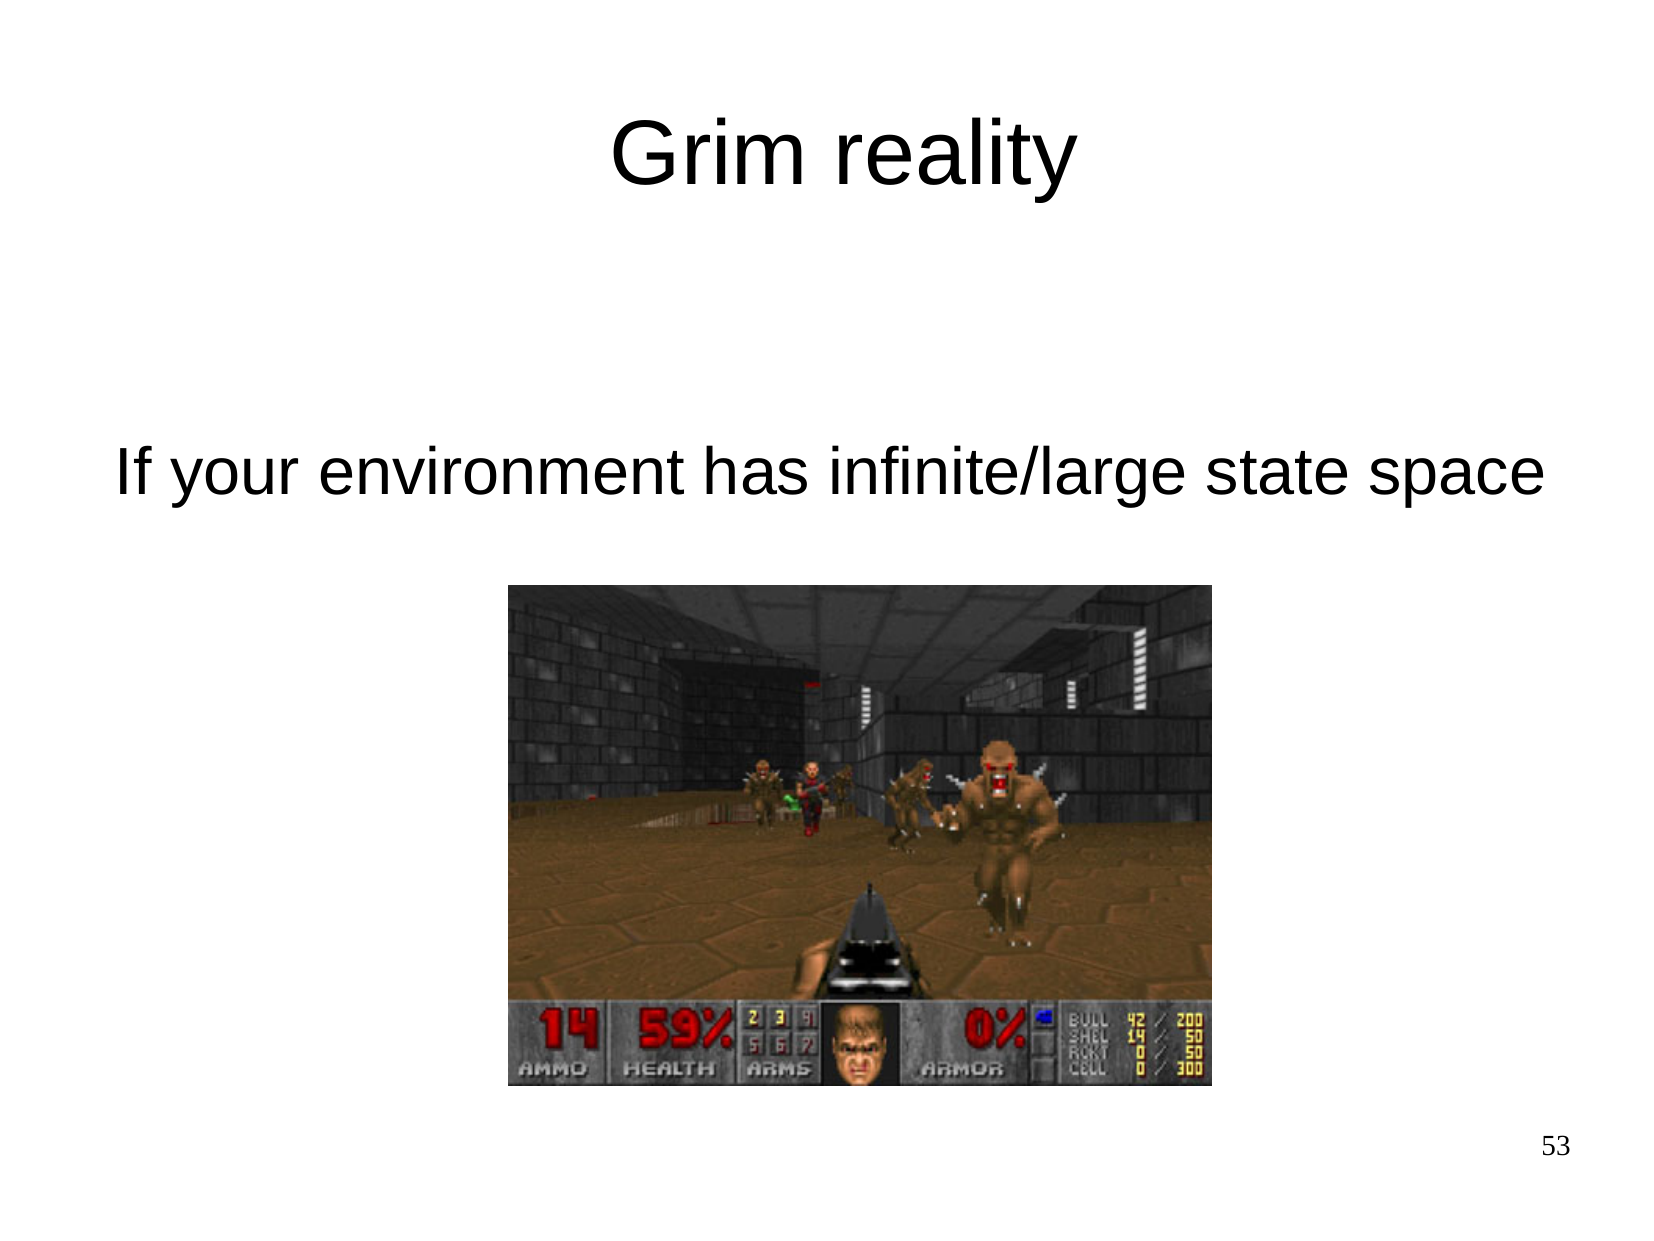

# Grim reality
If your environment has infinite/large state space
53